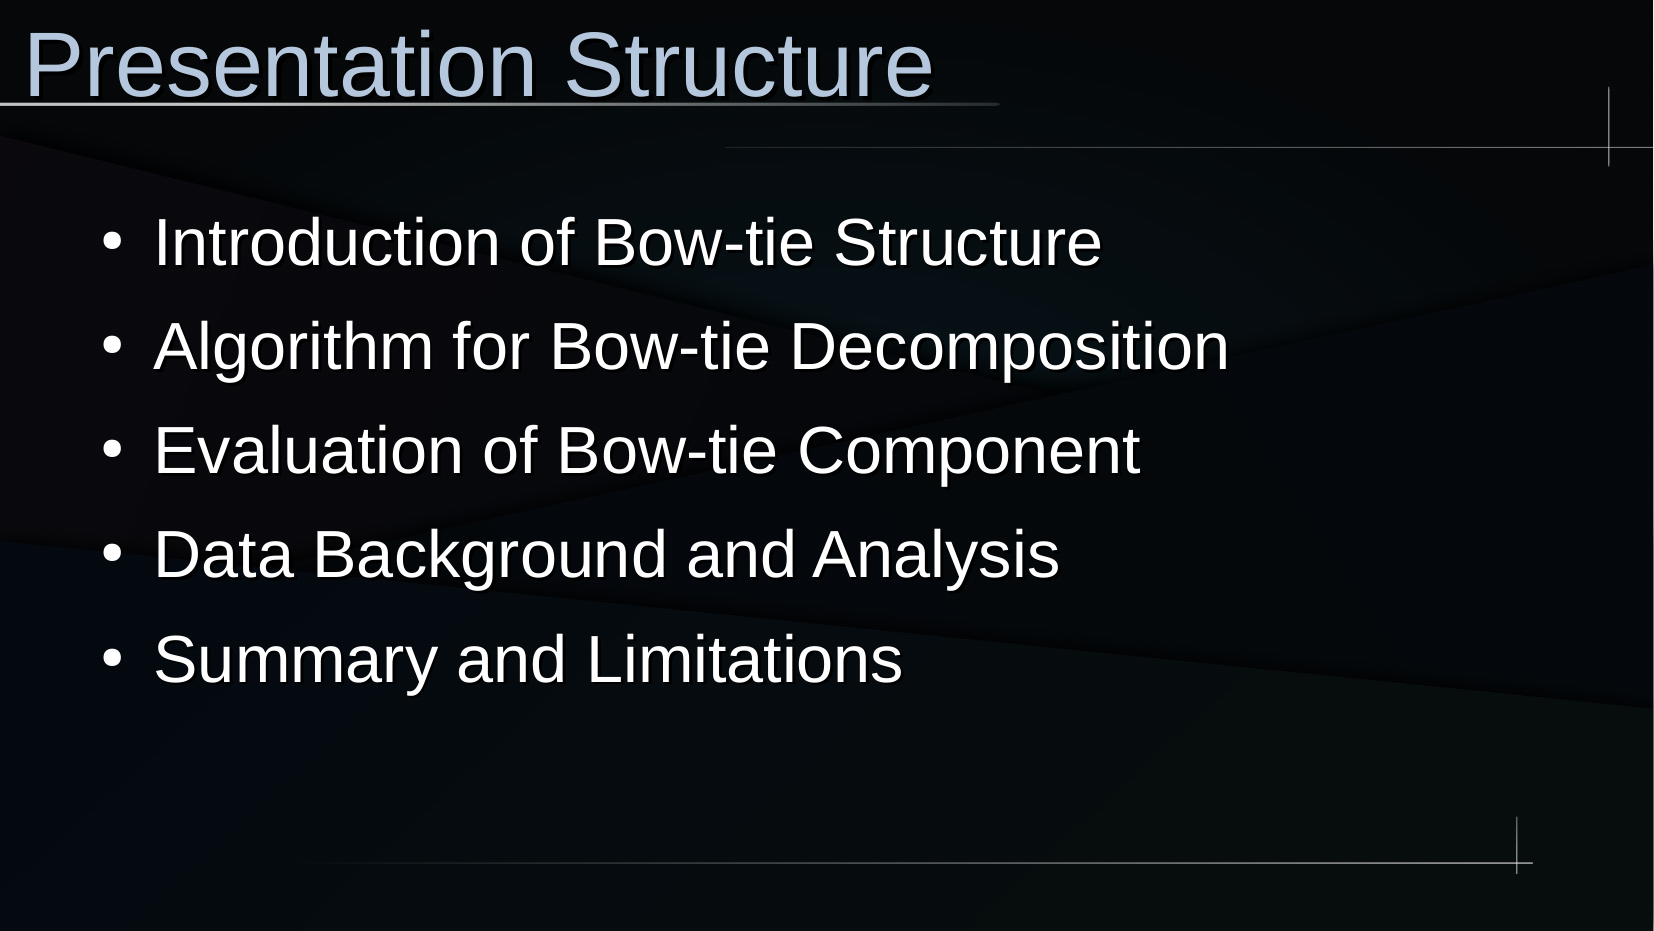

# Presentation Structure
Introduction of Bow-tie Structure
Algorithm for Bow-tie Decomposition
Evaluation of Bow-tie Component
Data Background and Analysis
Summary and Limitations